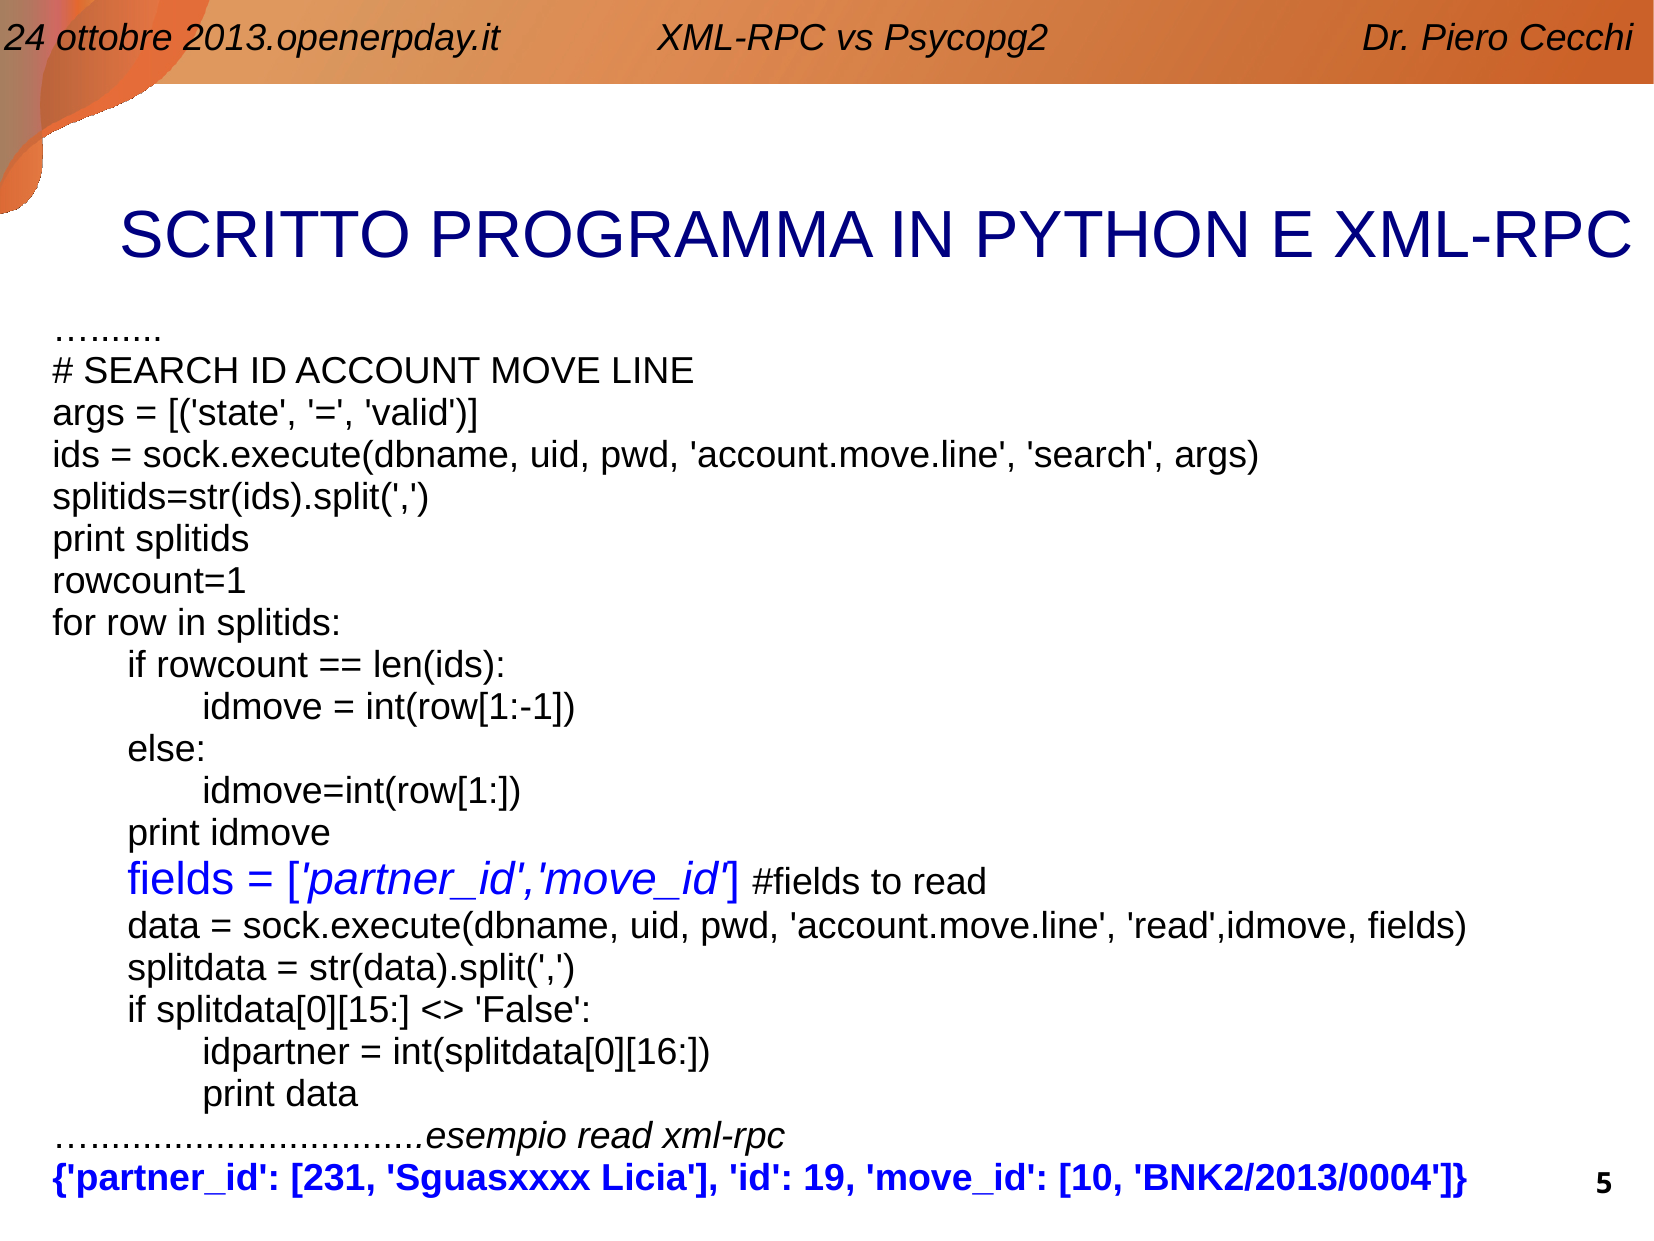

# SCRITTO PROGRAMMA IN PYTHON E XML-RPC
….......
# SEARCH ID ACCOUNT MOVE LINE
args = [('state', '=', 'valid')]
ids = sock.execute(dbname, uid, pwd, 'account.move.line', 'search', args)
splitids=str(ids).split(',')
print splitids
rowcount=1
for row in splitids:
	if rowcount == len(ids):
		idmove = int(row[1:-1])
	else:
		idmove=int(row[1:])
	print idmove
	fields = ['partner_id','move_id'] #fields to read
	data = sock.execute(dbname, uid, pwd, 'account.move.line', 'read',idmove, fields)
	splitdata = str(data).split(',')
	if splitdata[0][15:] <> 'False':
		idpartner = int(splitdata[0][16:])
		print data
…................................esempio read xml-rpc
{'partner_id': [231, 'Sguasxxxx Licia'], 'id': 19, 'move_id': [10, 'BNK2/2013/0004']}